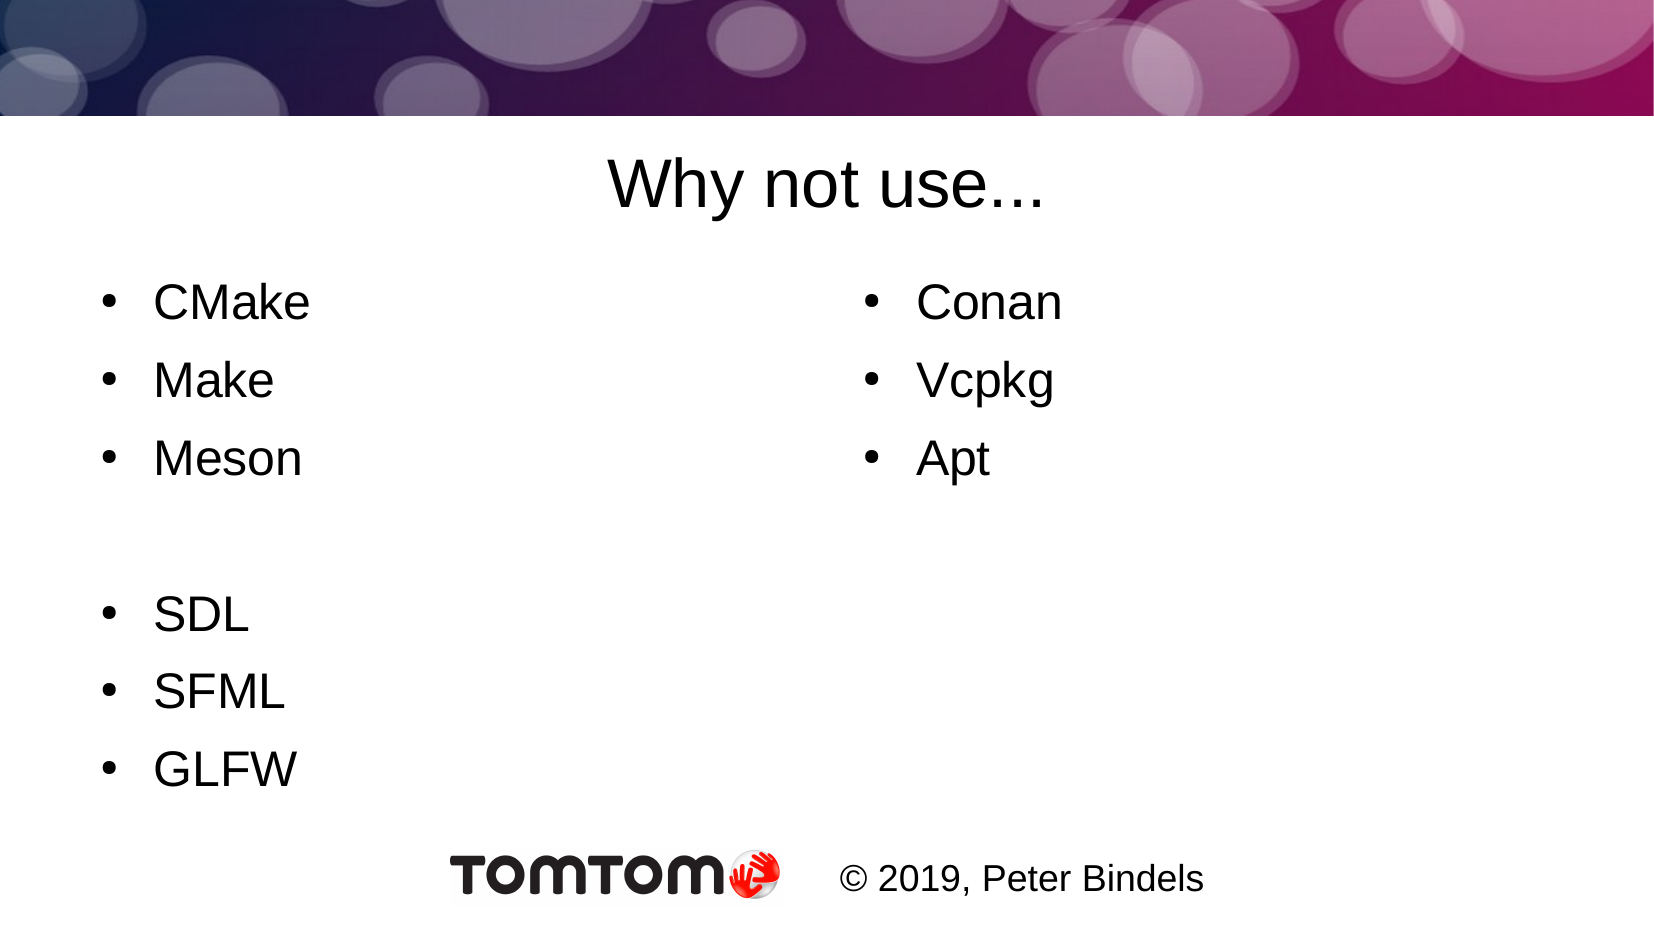

# Why not use...
CMake
Make
Meson
SDL
SFML
GLFW
Conan
Vcpkg
Apt